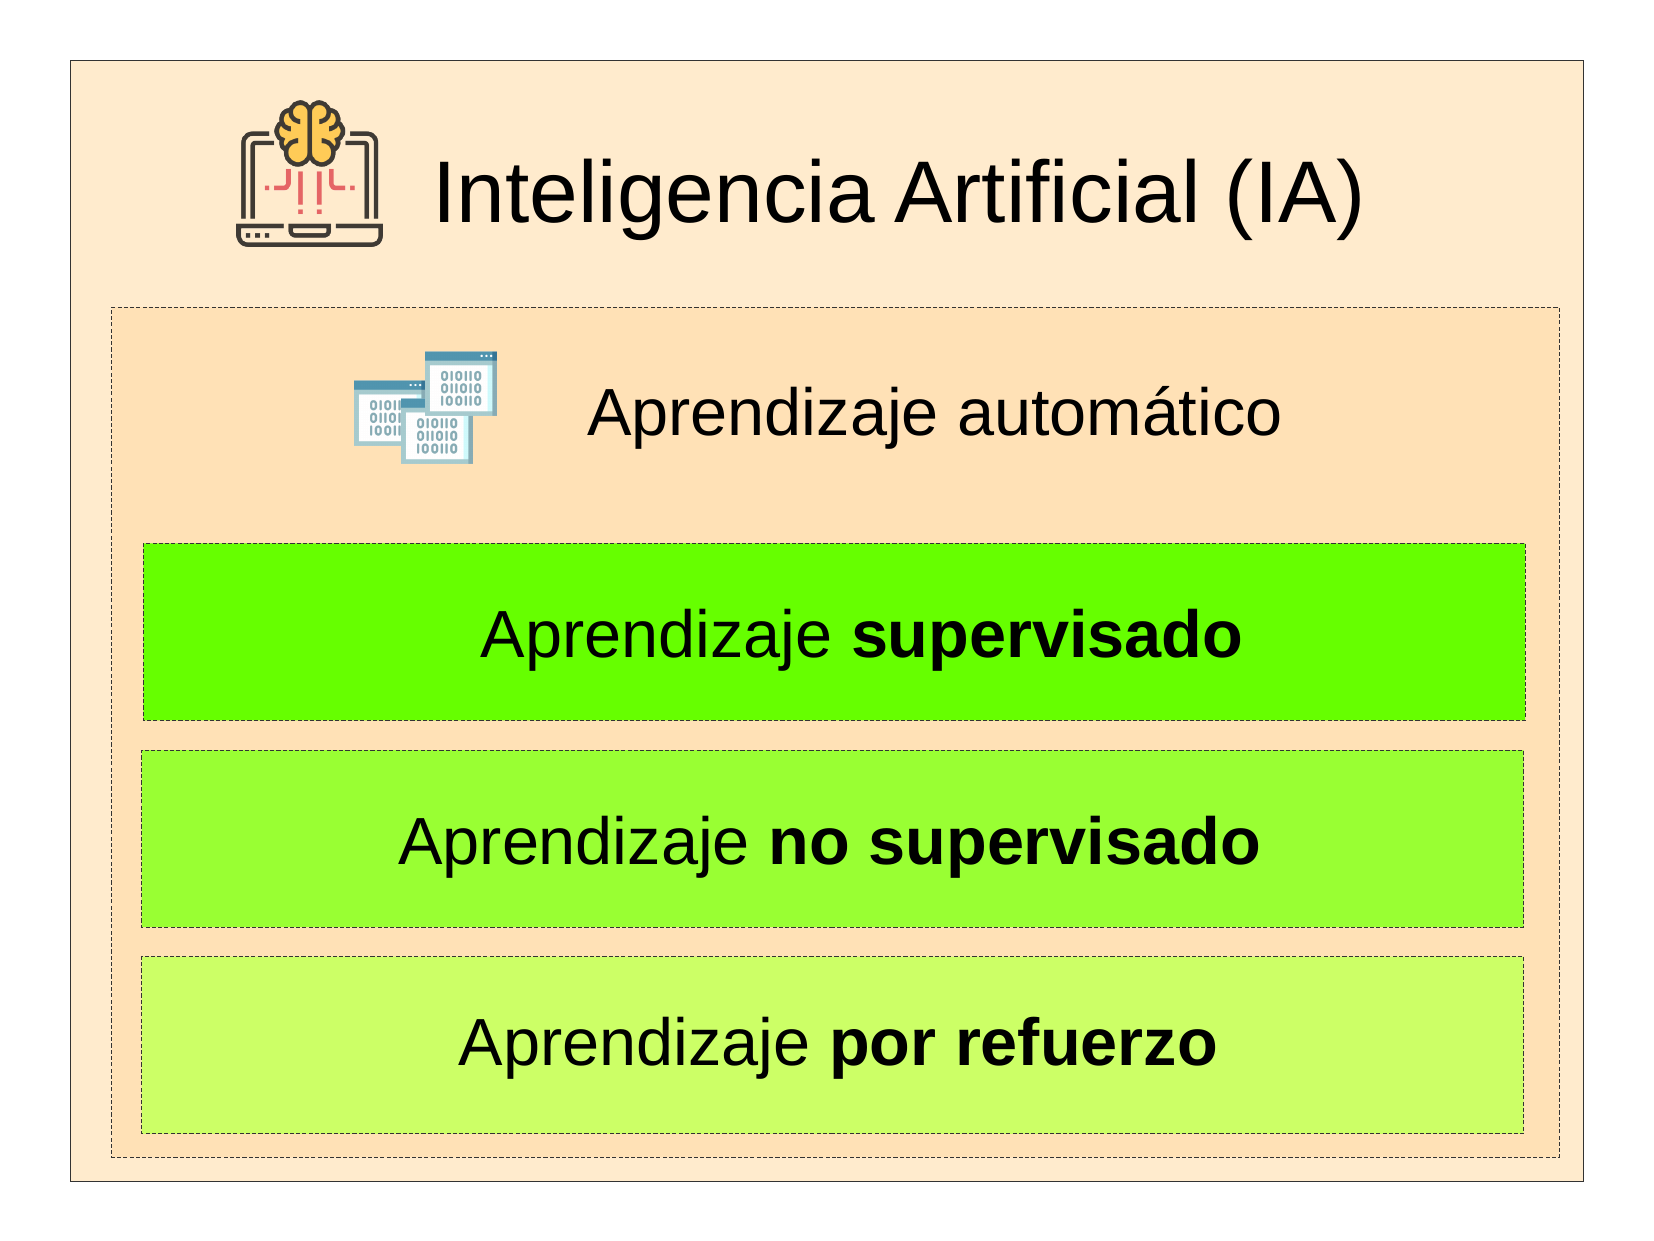

# Inteligencia Artificial (IA)
Aprendizaje automático
Aprendizaje supervisado
Aprendizaje no supervisado
Aprendizaje por refuerzo